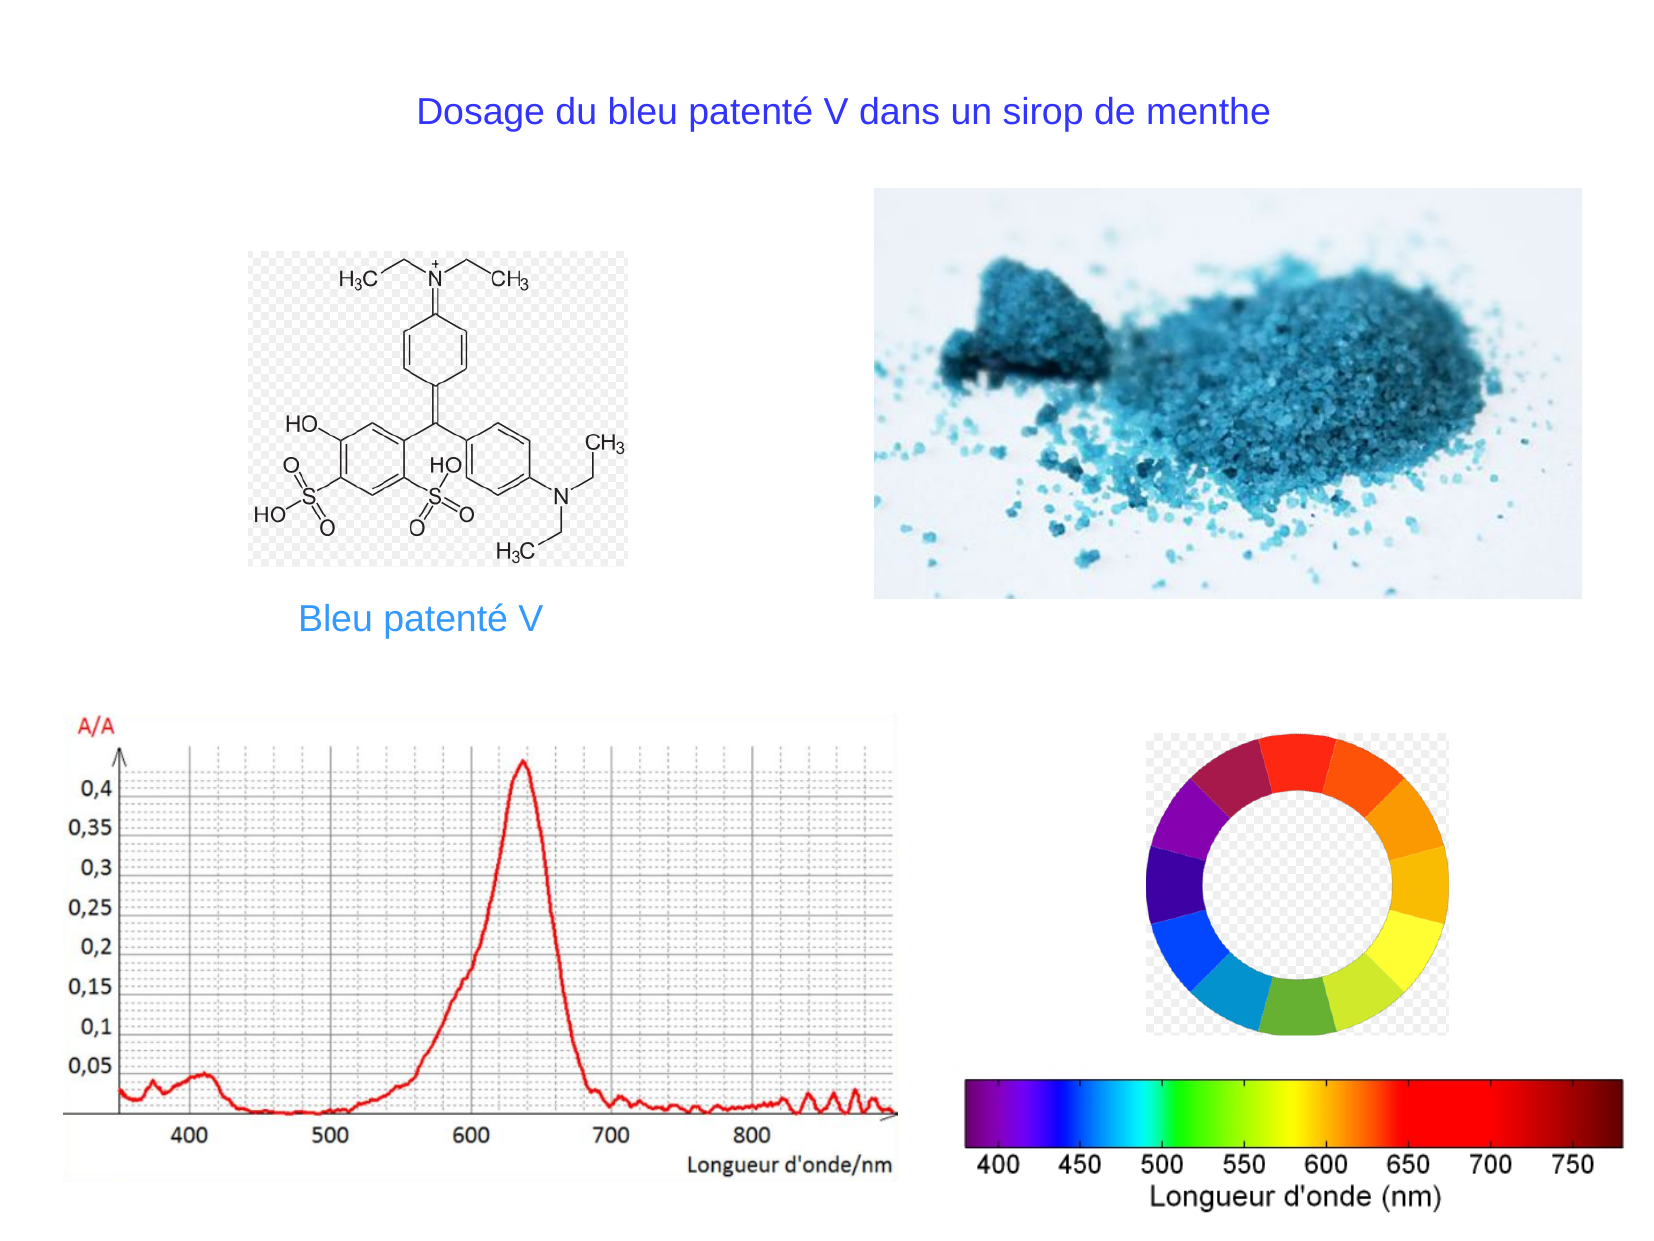

Dosage du bleu patenté V dans un sirop de menthe
Bleu patenté V